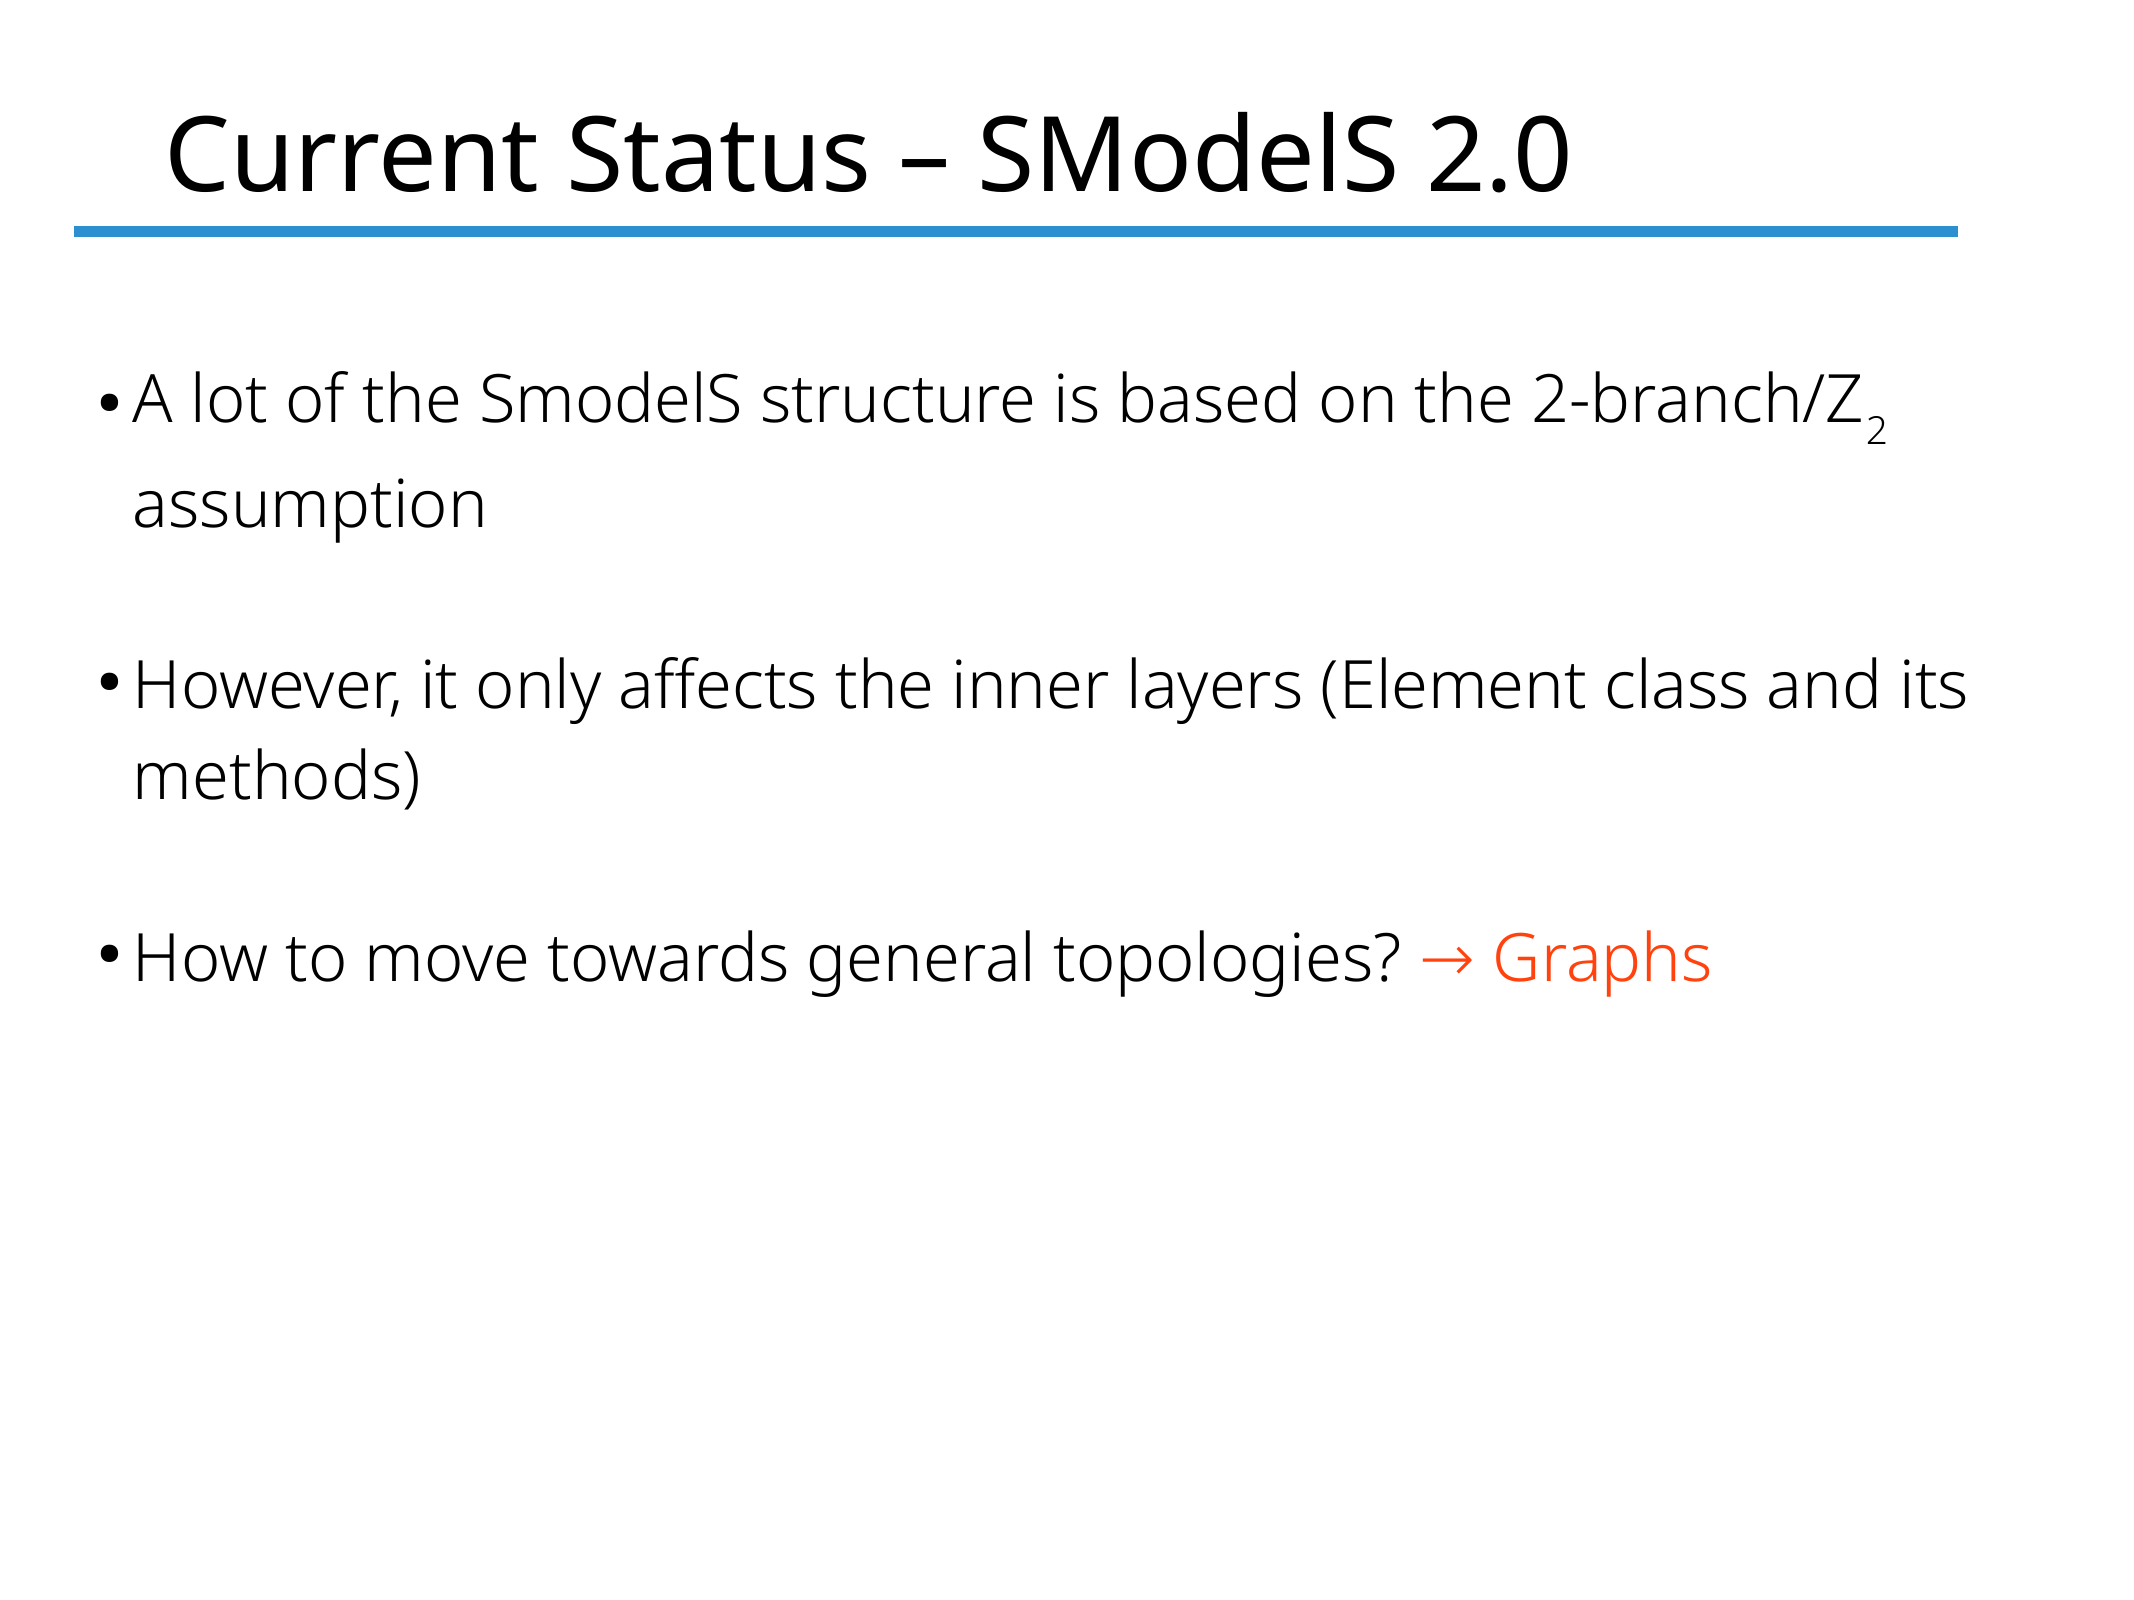

Current Status – SModelS 2.0
A lot of the SmodelS structure is based on the 2-branch/Z2 assumption
However, it only affects the inner layers (Element class and its methods)
How to move towards general topologies? → Graphs